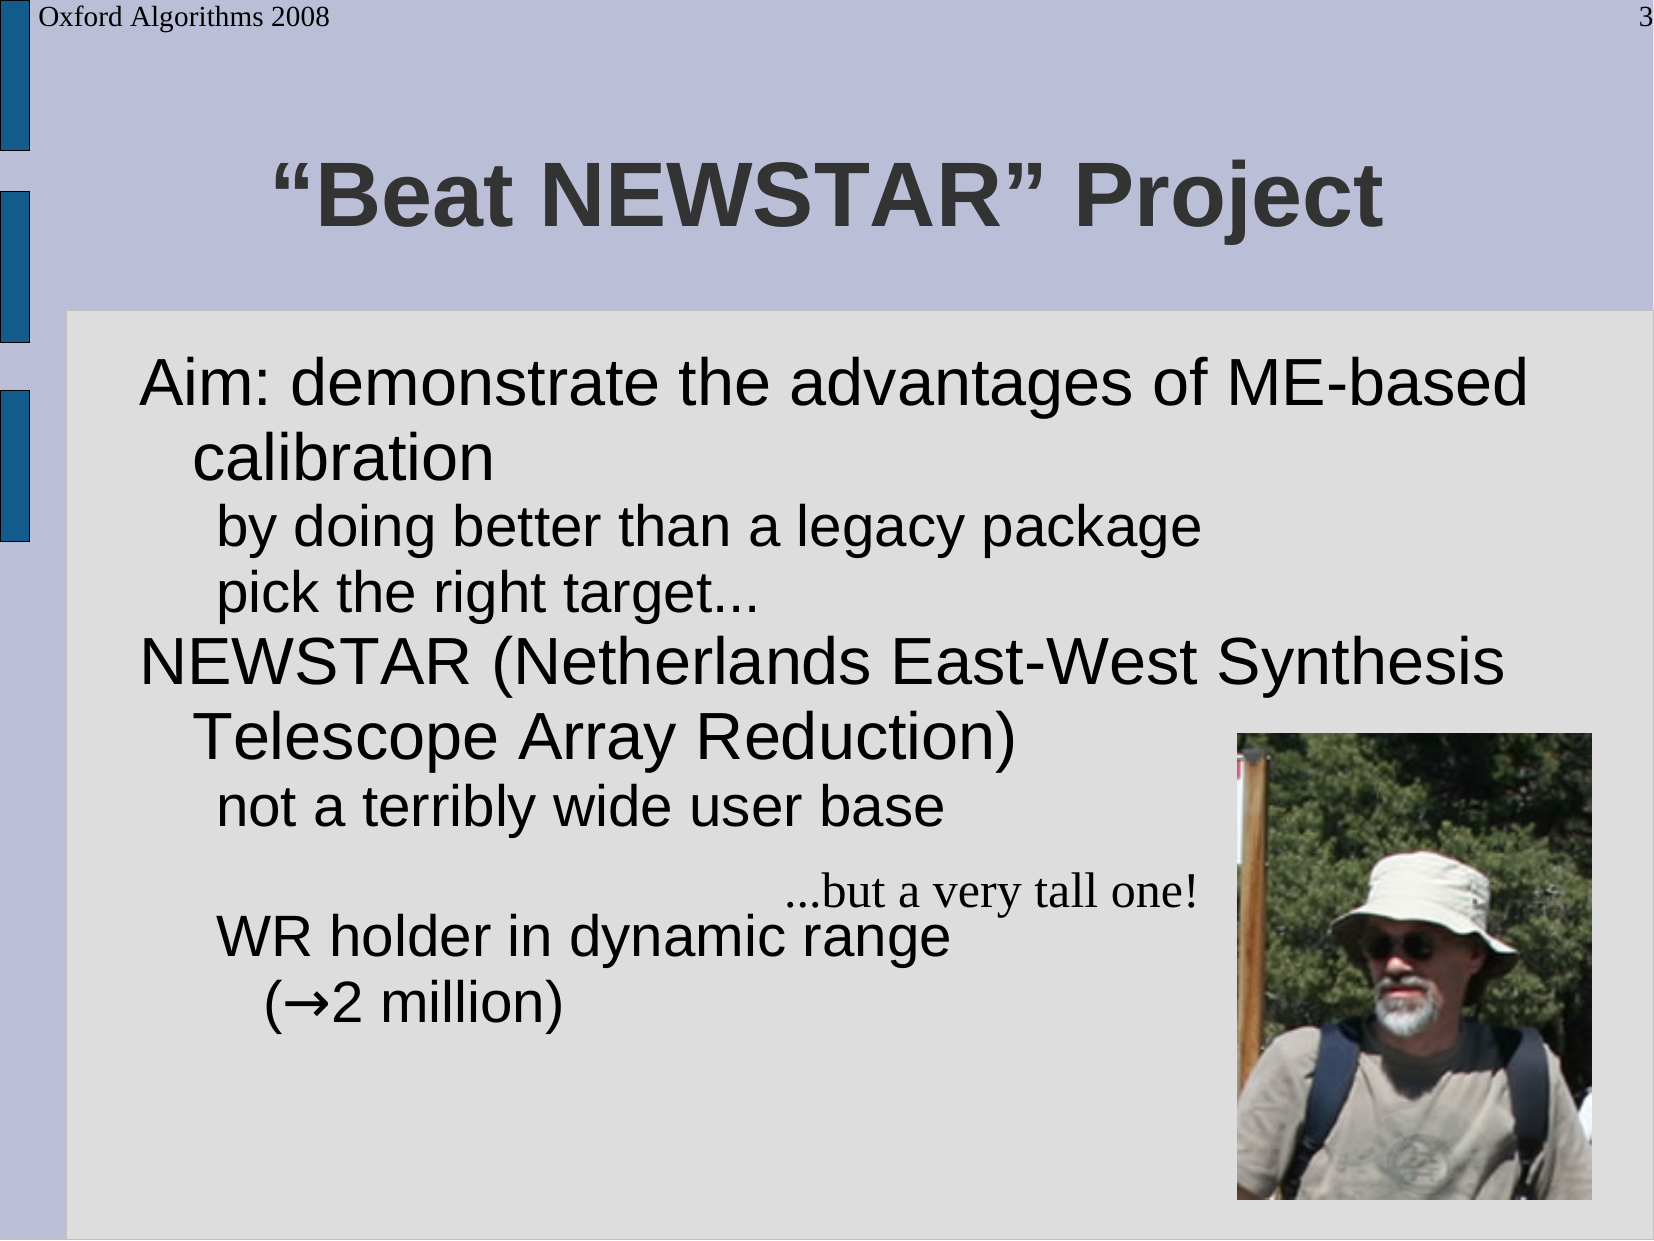

Oxford Algorithms 2008
3
# “Beat NEWSTAR” Project
Aim: demonstrate the advantages of ME-based calibration
by doing better than a legacy package
pick the right target...
NEWSTAR (Netherlands East-West Synthesis Telescope Array Reduction)
not a terribly wide user base
WR holder in dynamic range
(→2 million)
...but a very tall one!